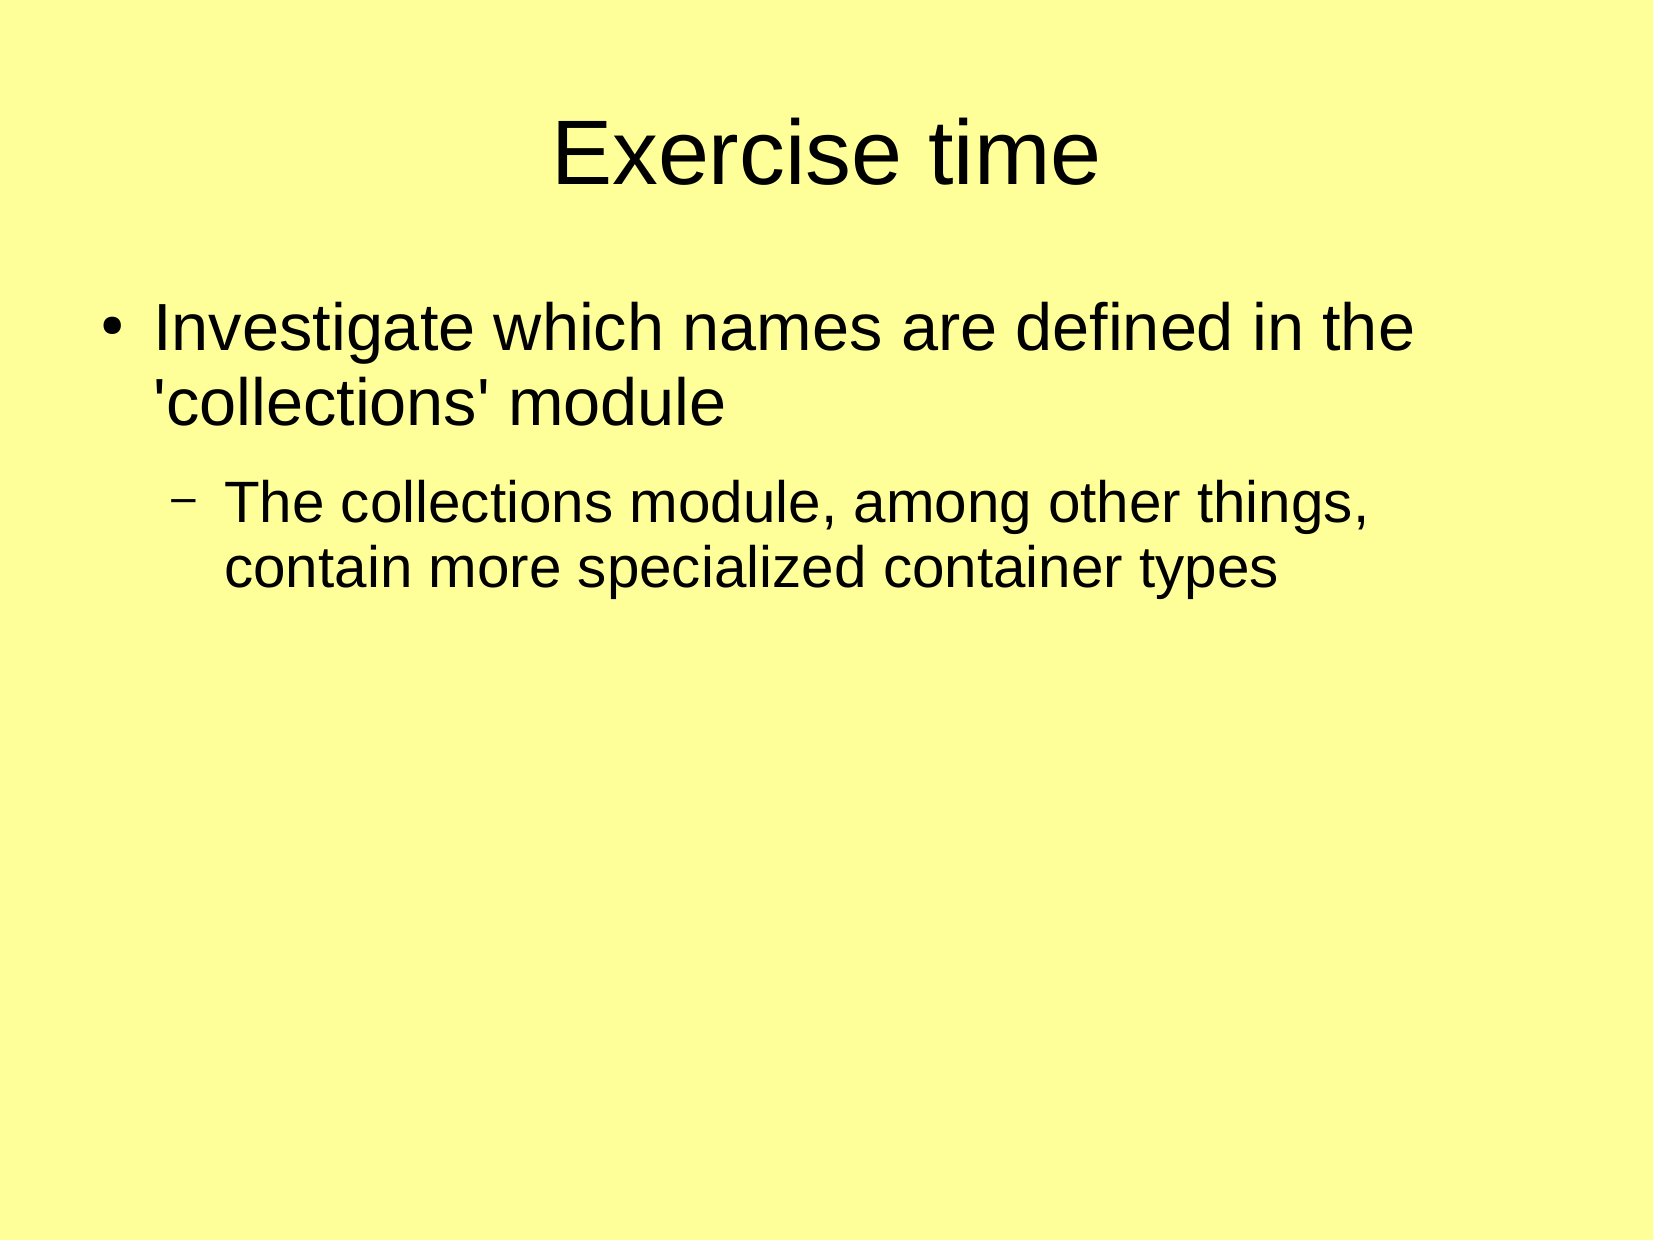

# Exercise time
Investigate which names are defined in the 'collections' module
The collections module, among other things, contain more specialized container types